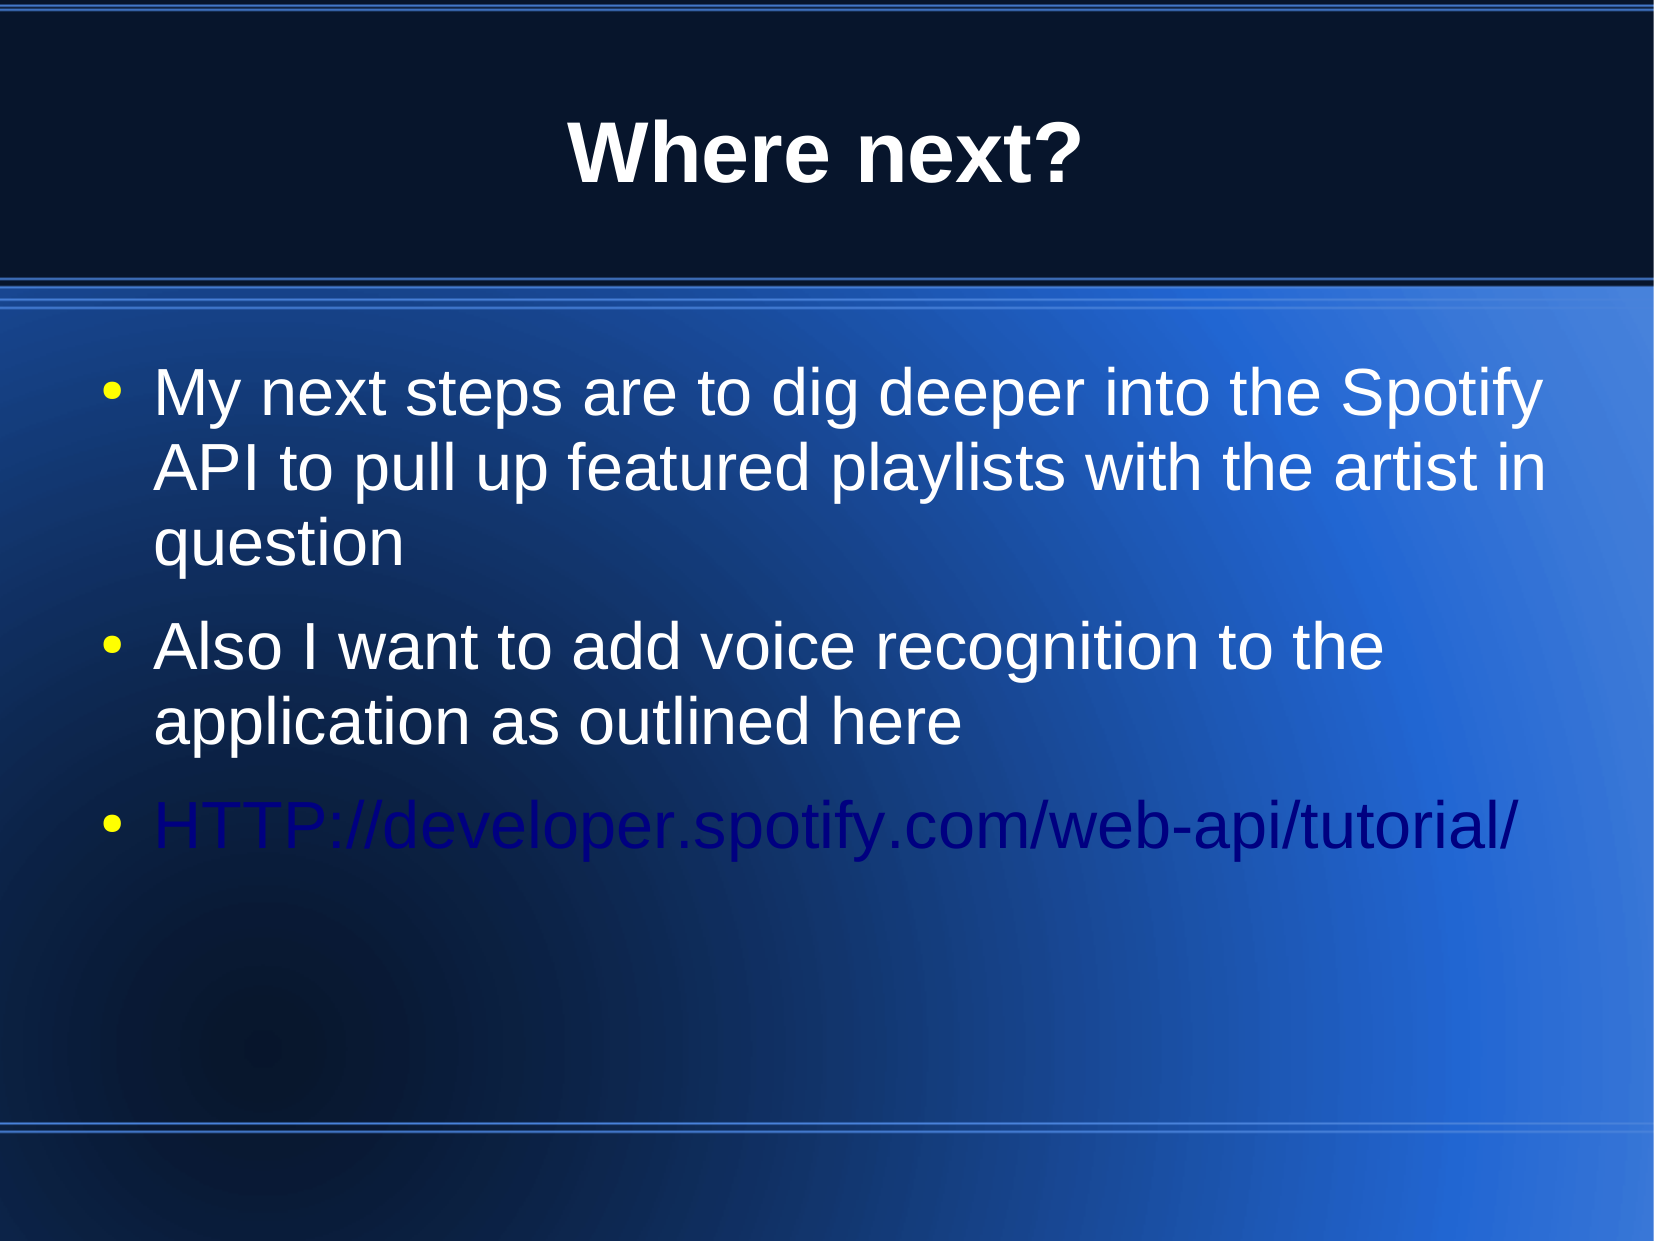

# Where next?
My next steps are to dig deeper into the Spotify API to pull up featured playlists with the artist in question
Also I want to add voice recognition to the application as outlined here
HTTP://developer.spotify.com/web-api/tutorial/